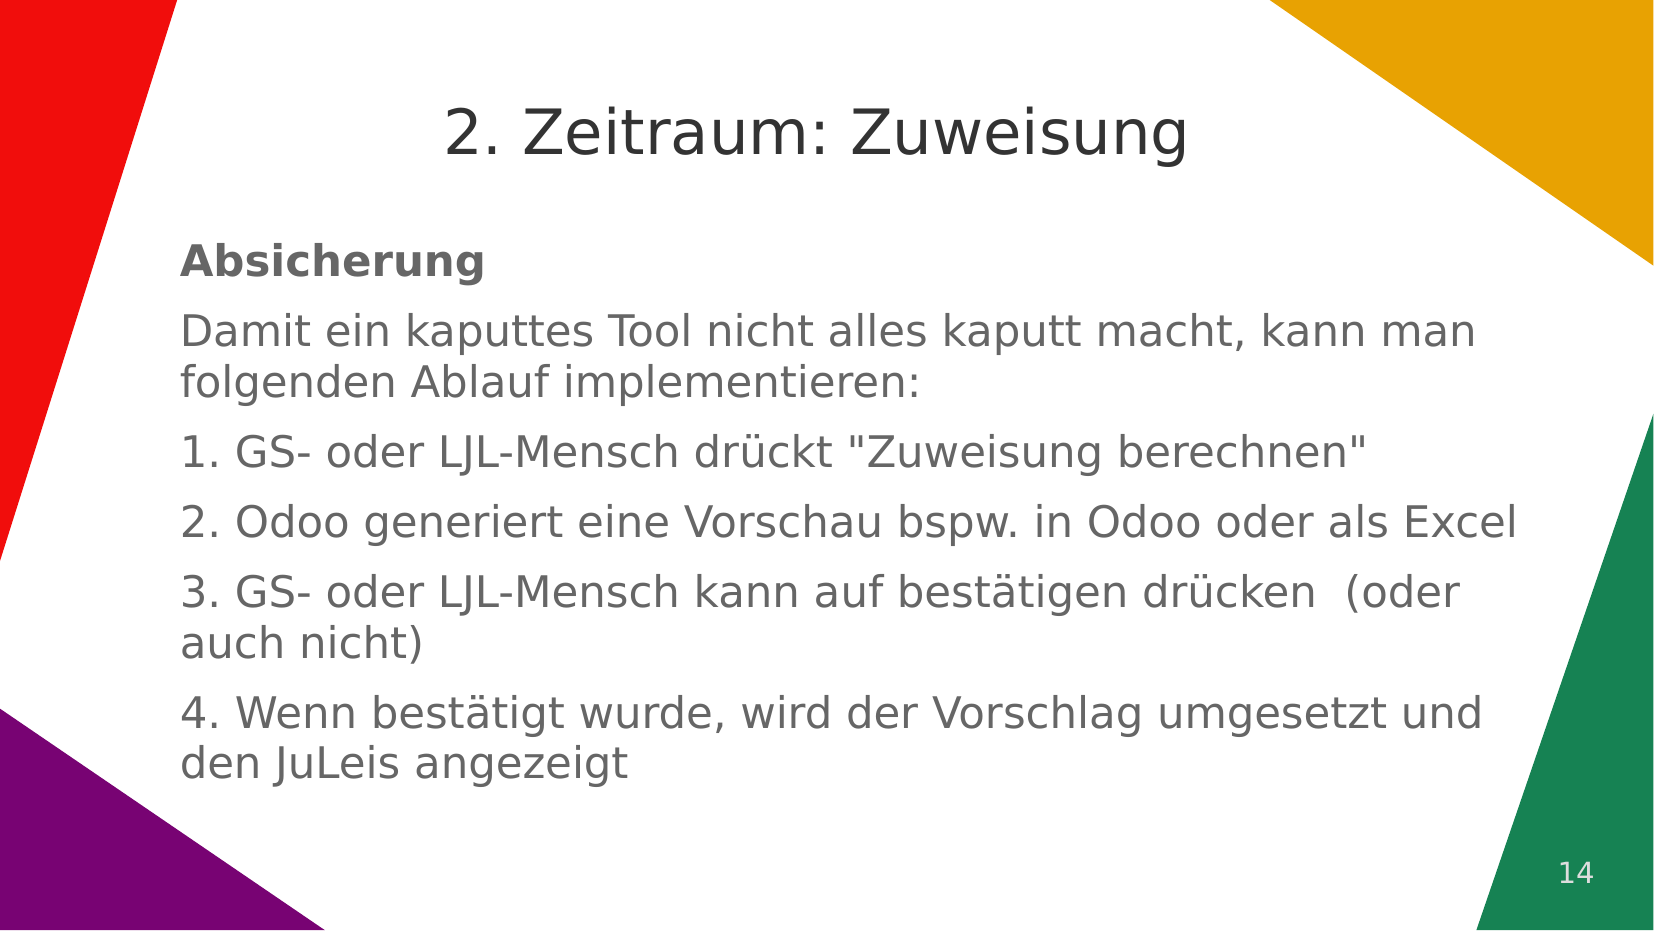

# 2. Zeitraum: Zuweisung
Absicherung
Damit ein kaputtes Tool nicht alles kaputt macht, kann man folgenden Ablauf implementieren:
1. GS- oder LJL-Mensch drückt "Zuweisung berechnen"
2. Odoo generiert eine Vorschau bspw. in Odoo oder als Excel
3. GS- oder LJL-Mensch kann auf bestätigen drücken (oder auch nicht)
4. Wenn bestätigt wurde, wird der Vorschlag umgesetzt und den JuLeis angezeigt
14